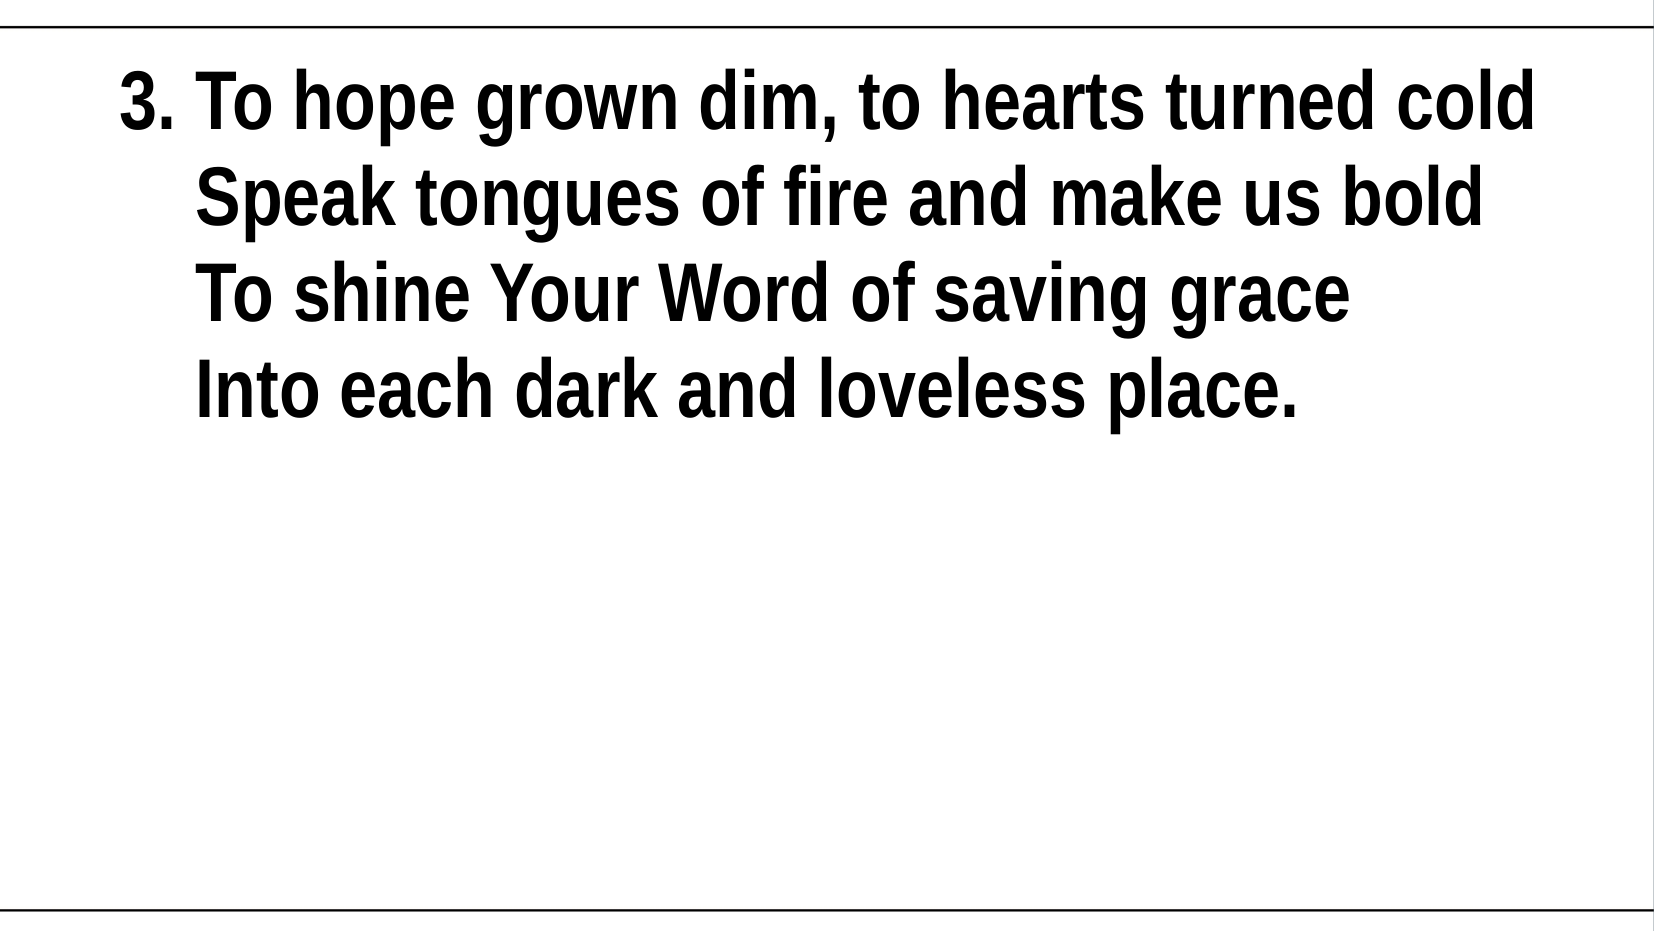

3. To hope grown dim, to hearts turned cold
 Speak tongues of fire and make us bold
 To shine Your Word of saving grace
 Into each dark and loveless place.